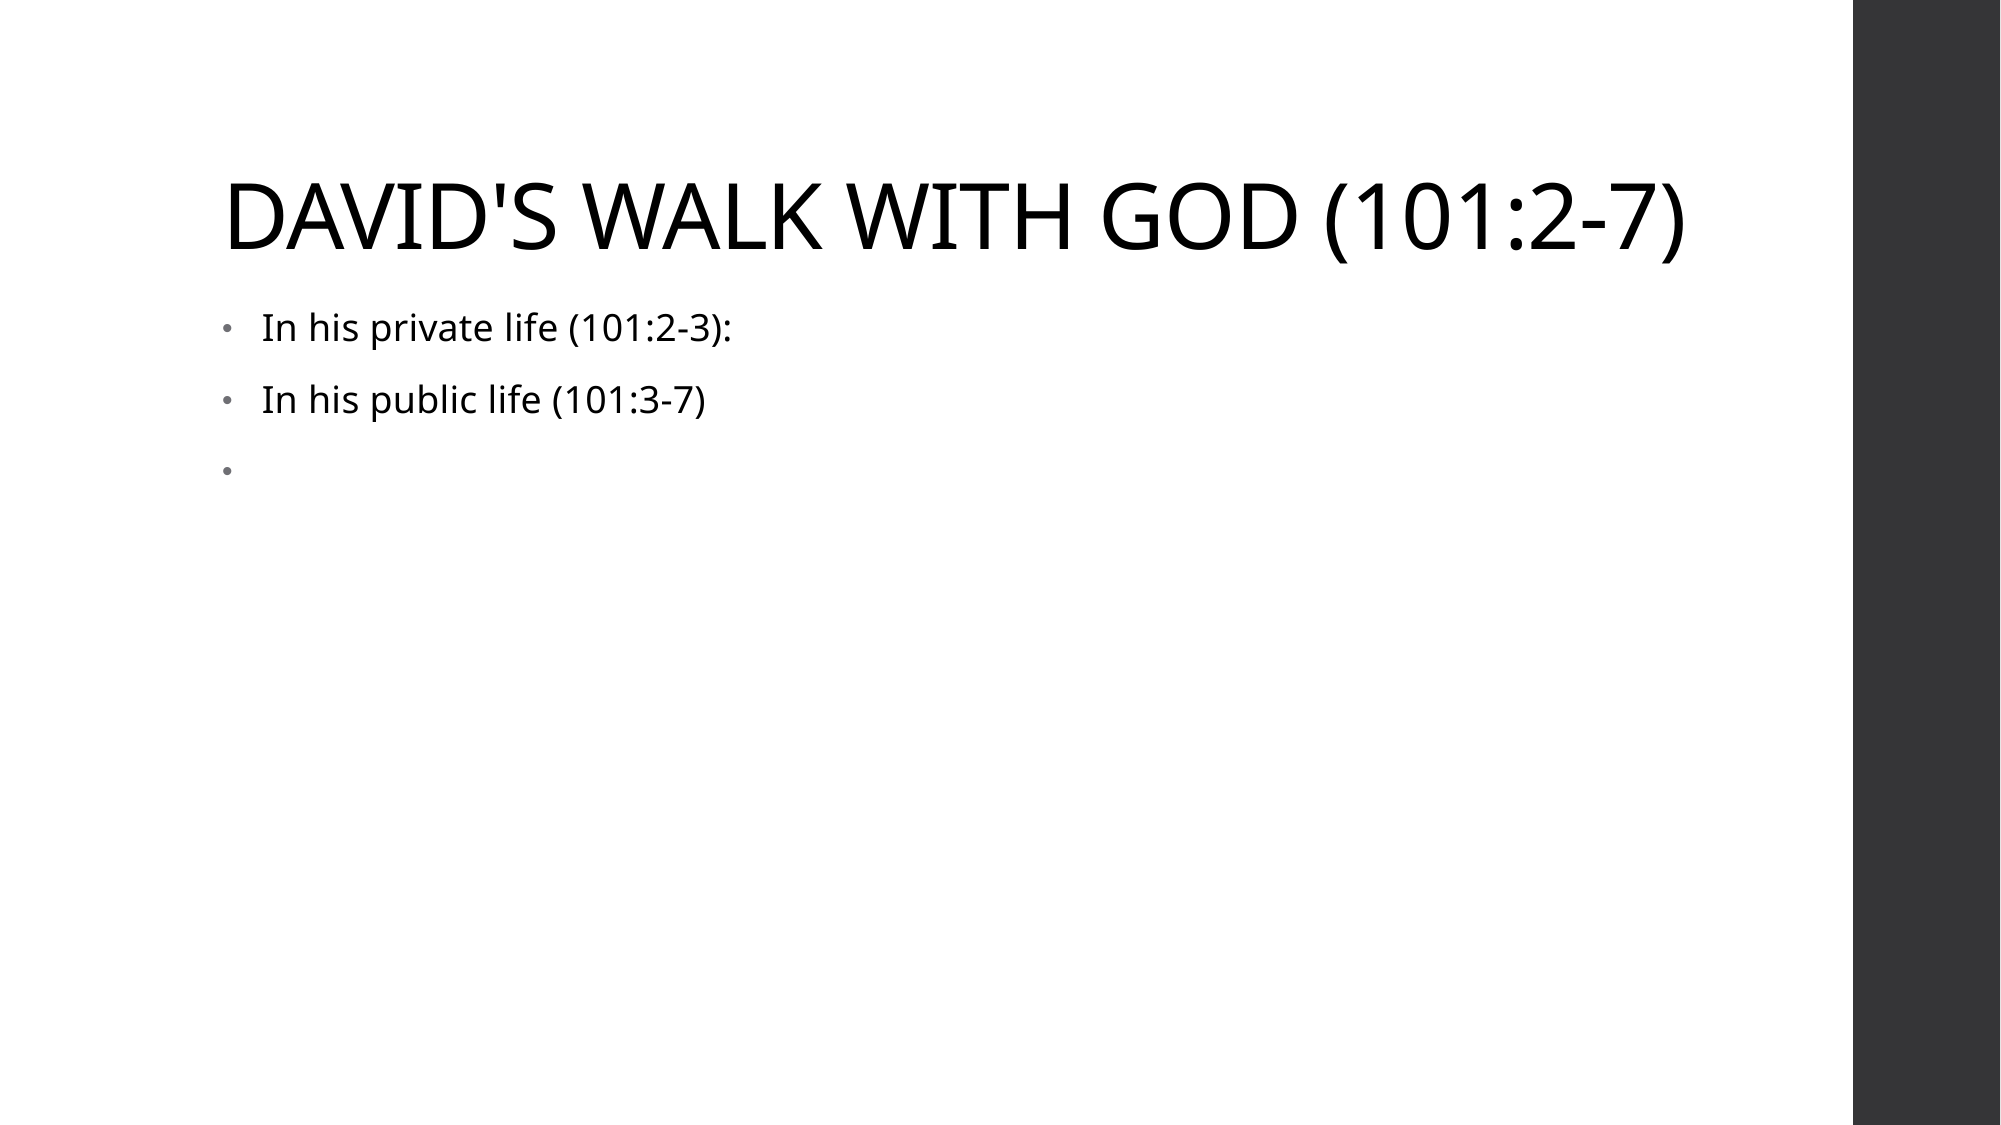

# DAVID'S WALK WITH GOD (101:2-7)
 In his private life (101:2-3):
 In his public life (101:3-7)